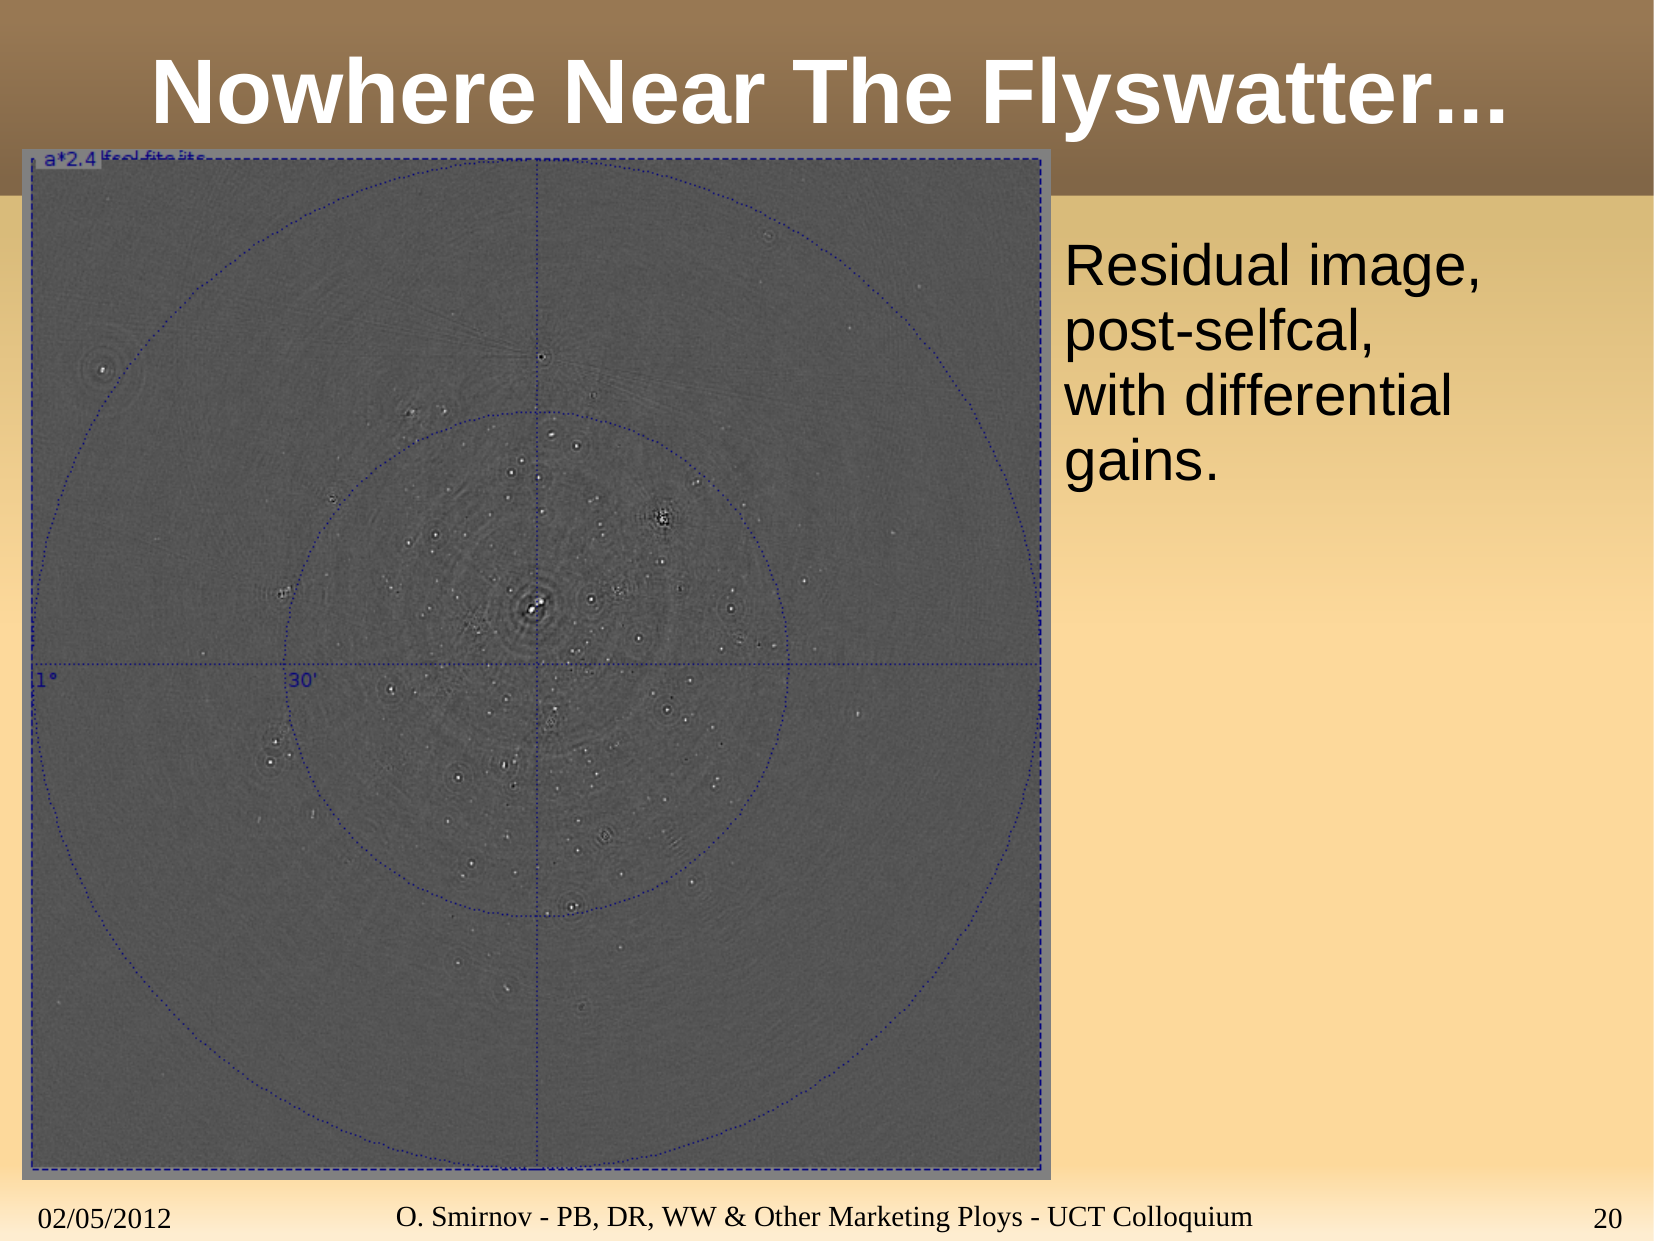

# Nowhere Near The Flyswatter...
Residual image,
post-selfcal,
with differential
gains.
O. Smirnov - PB, DR, WW & Other Marketing Ploys - UCT Colloquium
02/05/2012
20